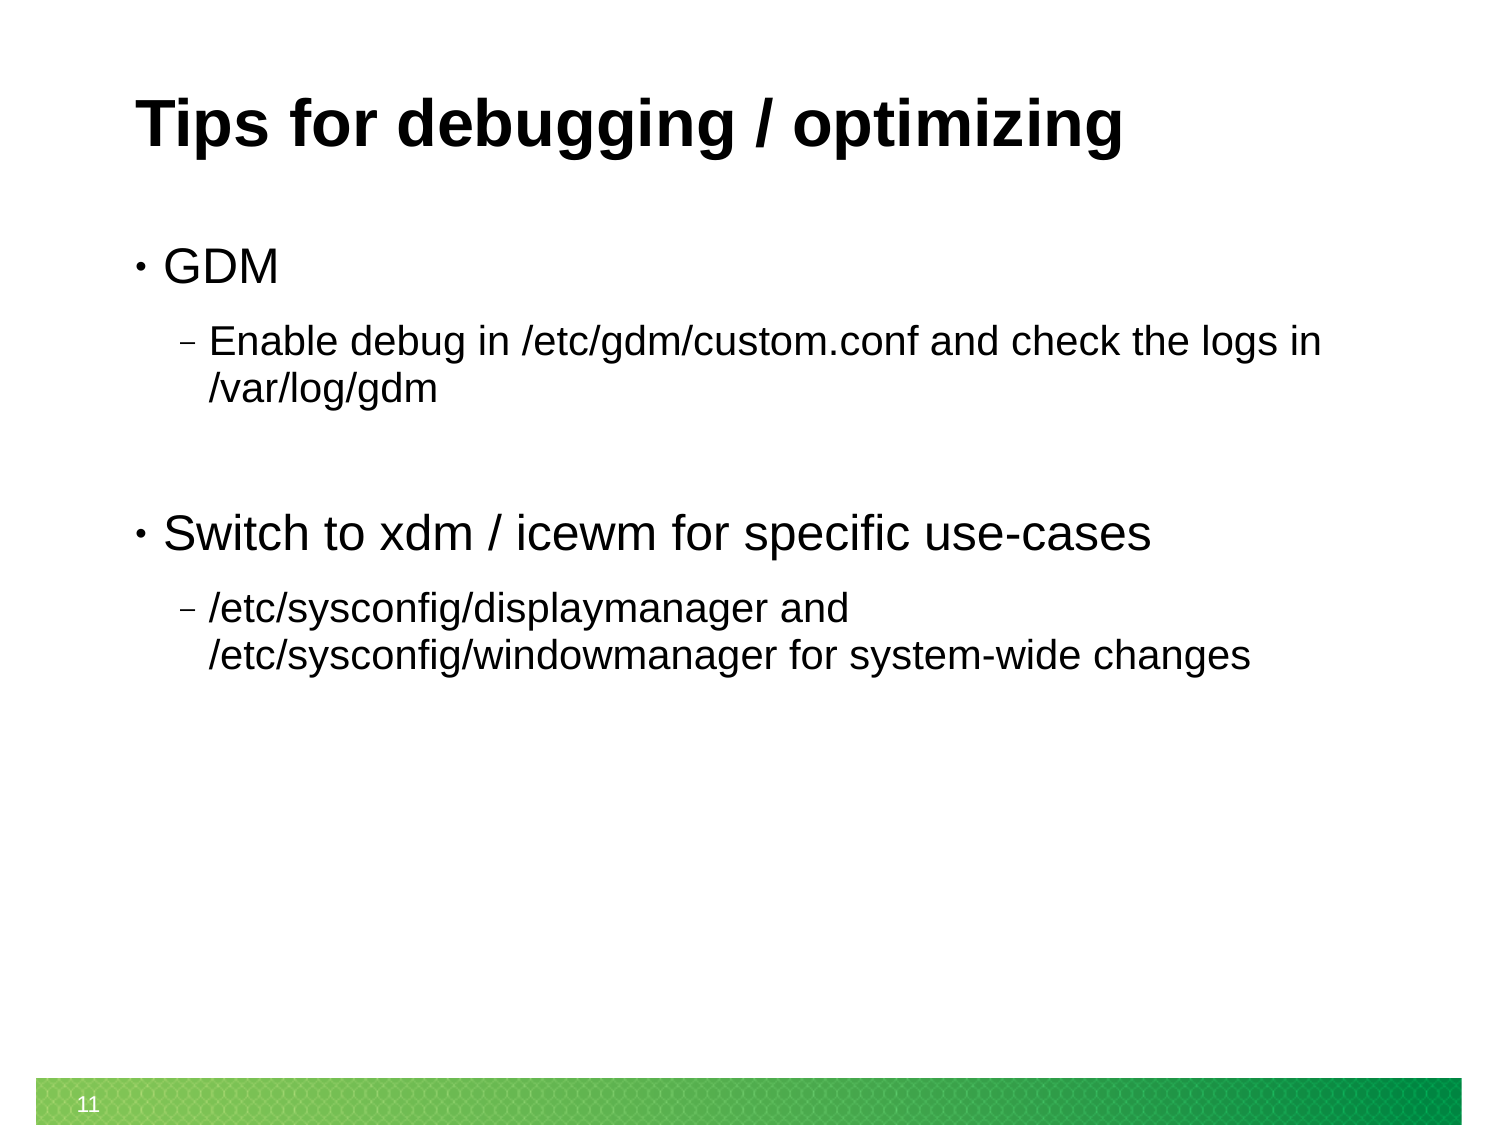

# Tips for debugging / optimizing
GDM
Enable debug in /etc/gdm/custom.conf and check the logs in /var/log/gdm
Switch to xdm / icewm for specific use-cases
/etc/sysconfig/displaymanager and /etc/sysconfig/windowmanager for system-wide changes